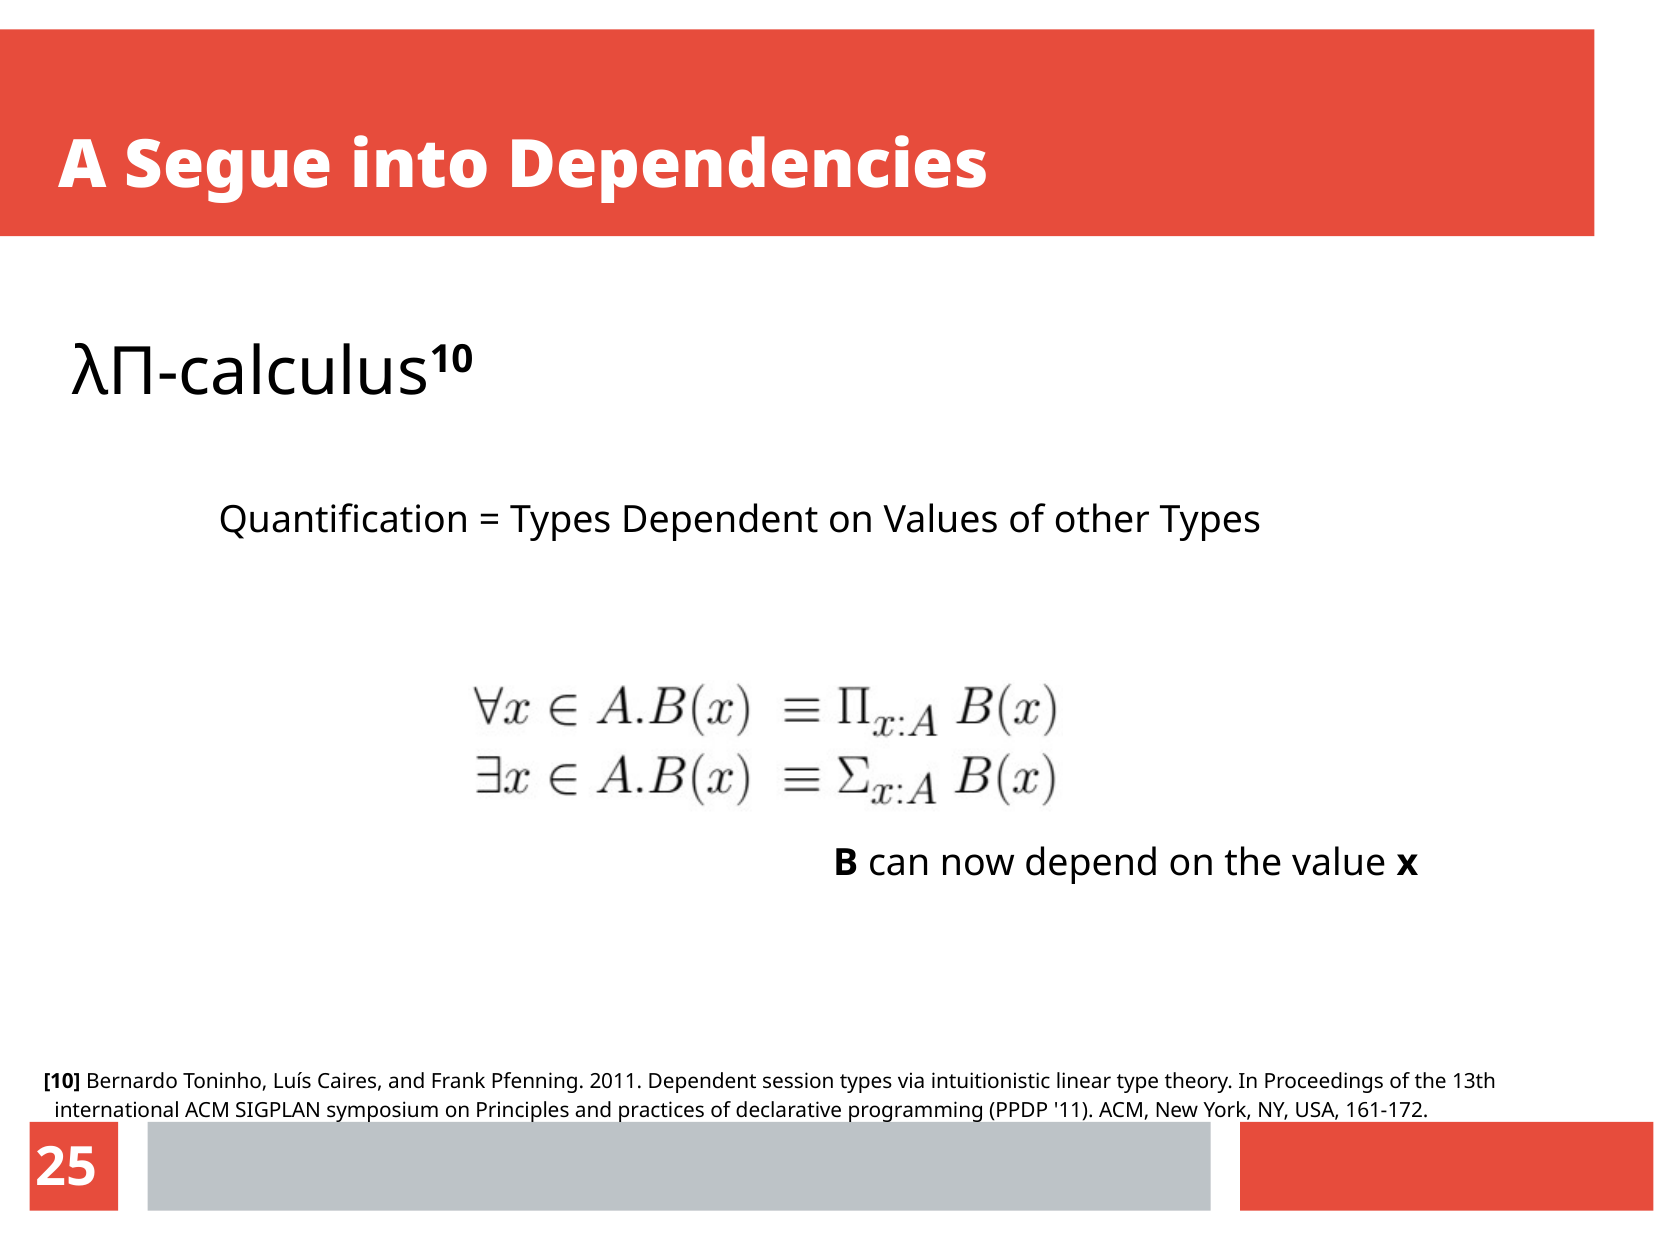

# A Segue into Dependencies
λΠ-calculus10
Quantification = Types Dependent on Values of other Types
B can now depend on the value x
[10] Bernardo Toninho, Luís Caires, and Frank Pfenning. 2011. Dependent session types via intuitionistic linear type theory. In Proceedings of the 13th
 international ACM SIGPLAN symposium on Principles and practices of declarative programming (PPDP '11). ACM, New York, NY, USA, 161-172.
25
47